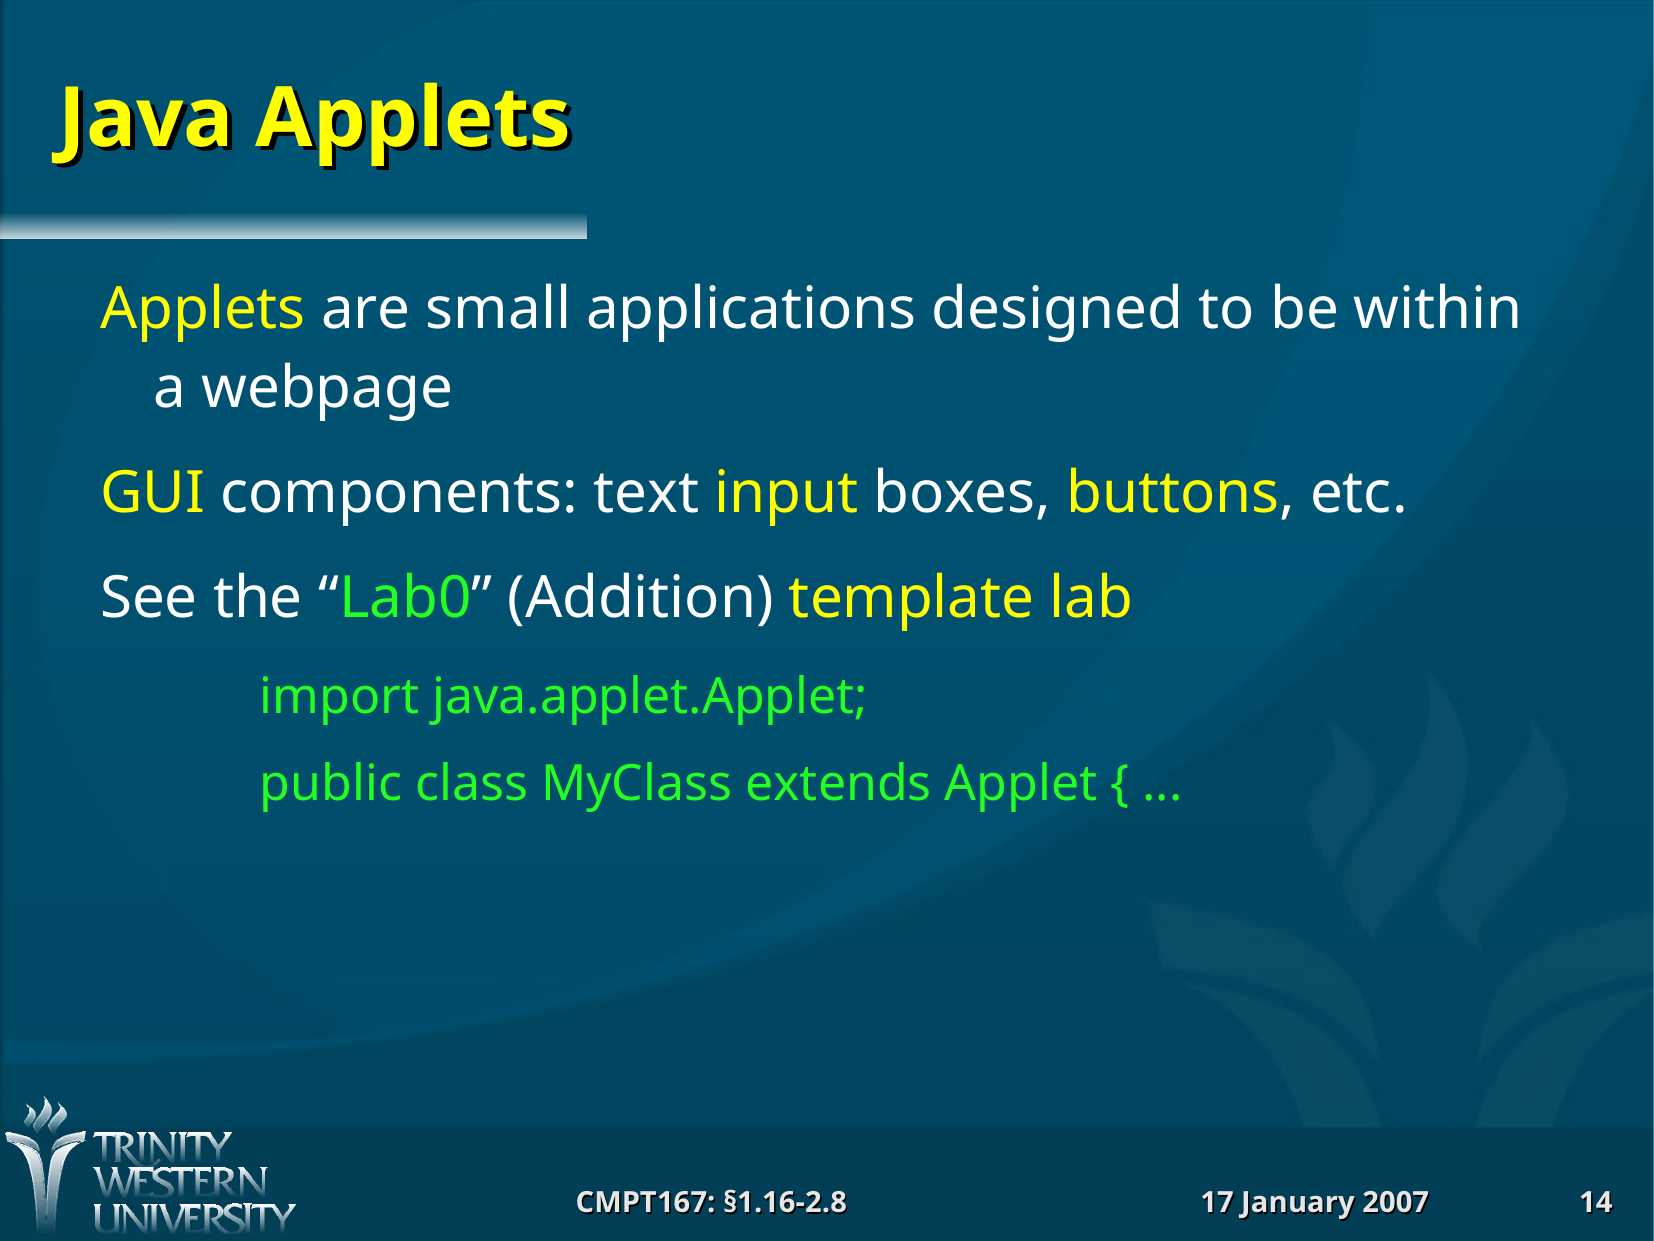

# Java Applets
Applets are small applications designed to be within a webpage
GUI components: text input boxes, buttons, etc.
See the “Lab0” (Addition) template lab
import java.applet.Applet;
public class MyClass extends Applet { ...
CMPT167: §1.16-2.8
17 January 2007
14